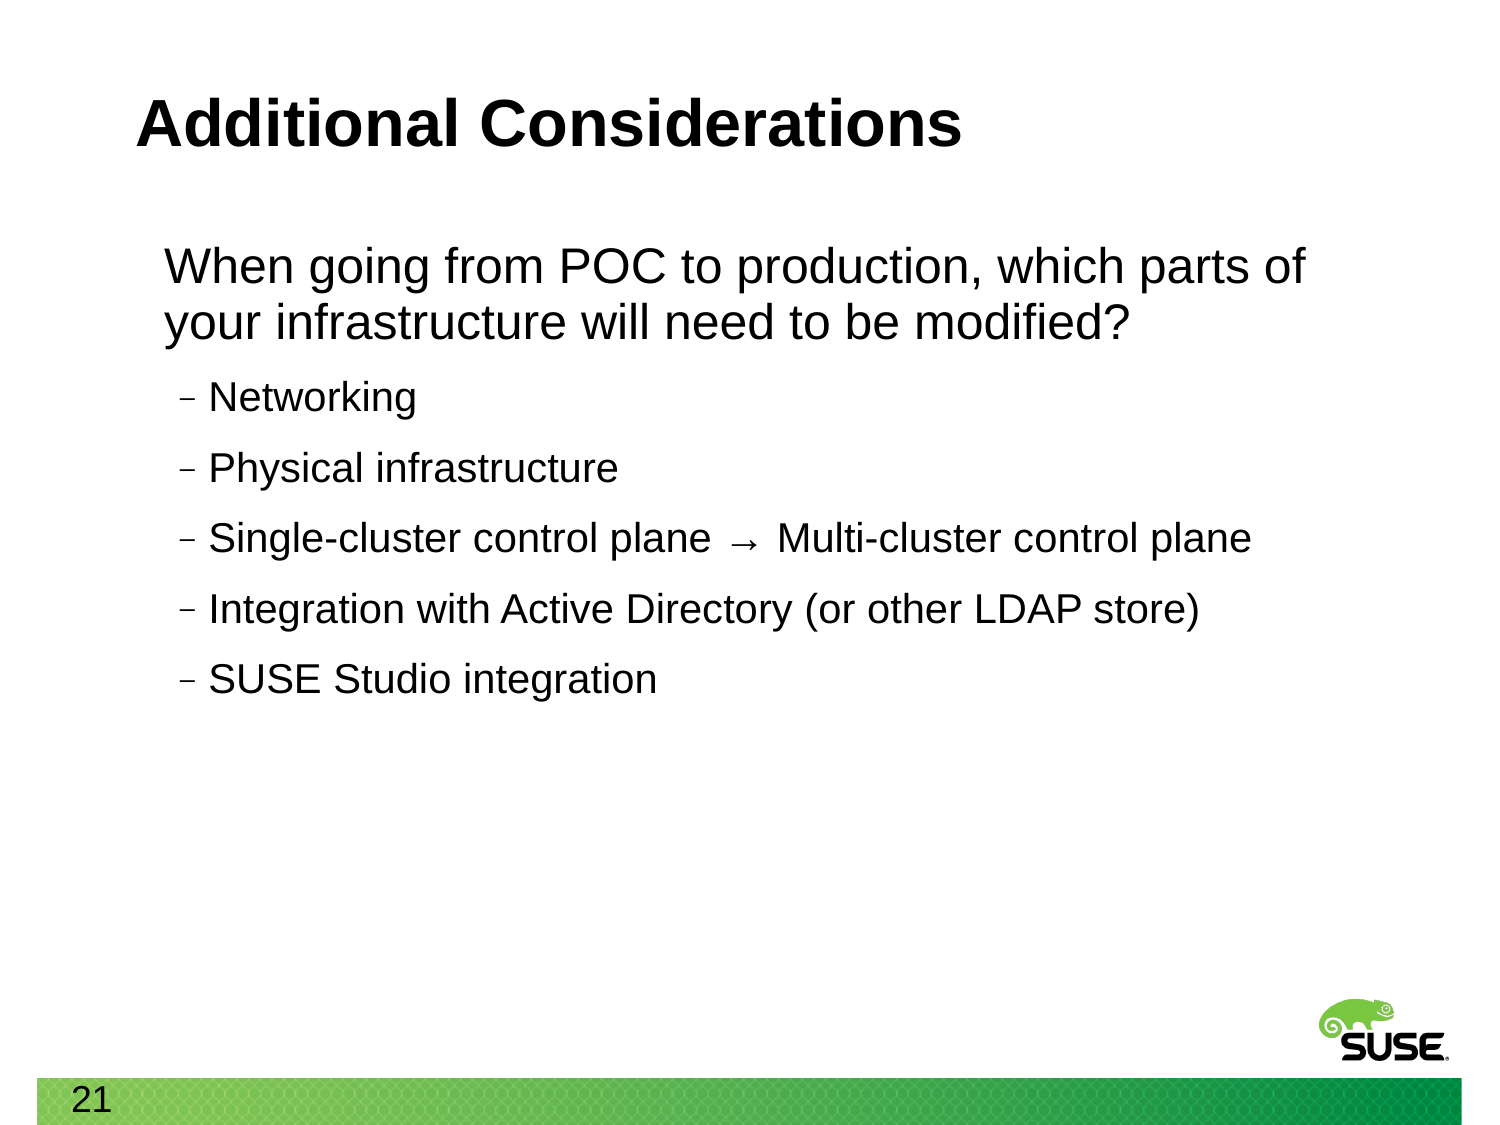

# Additional Considerations
When going from POC to production, which parts of your infrastructure will need to be modified?
Networking
Physical infrastructure
Single-cluster control plane → Multi-cluster control plane
Integration with Active Directory (or other LDAP store)
SUSE Studio integration